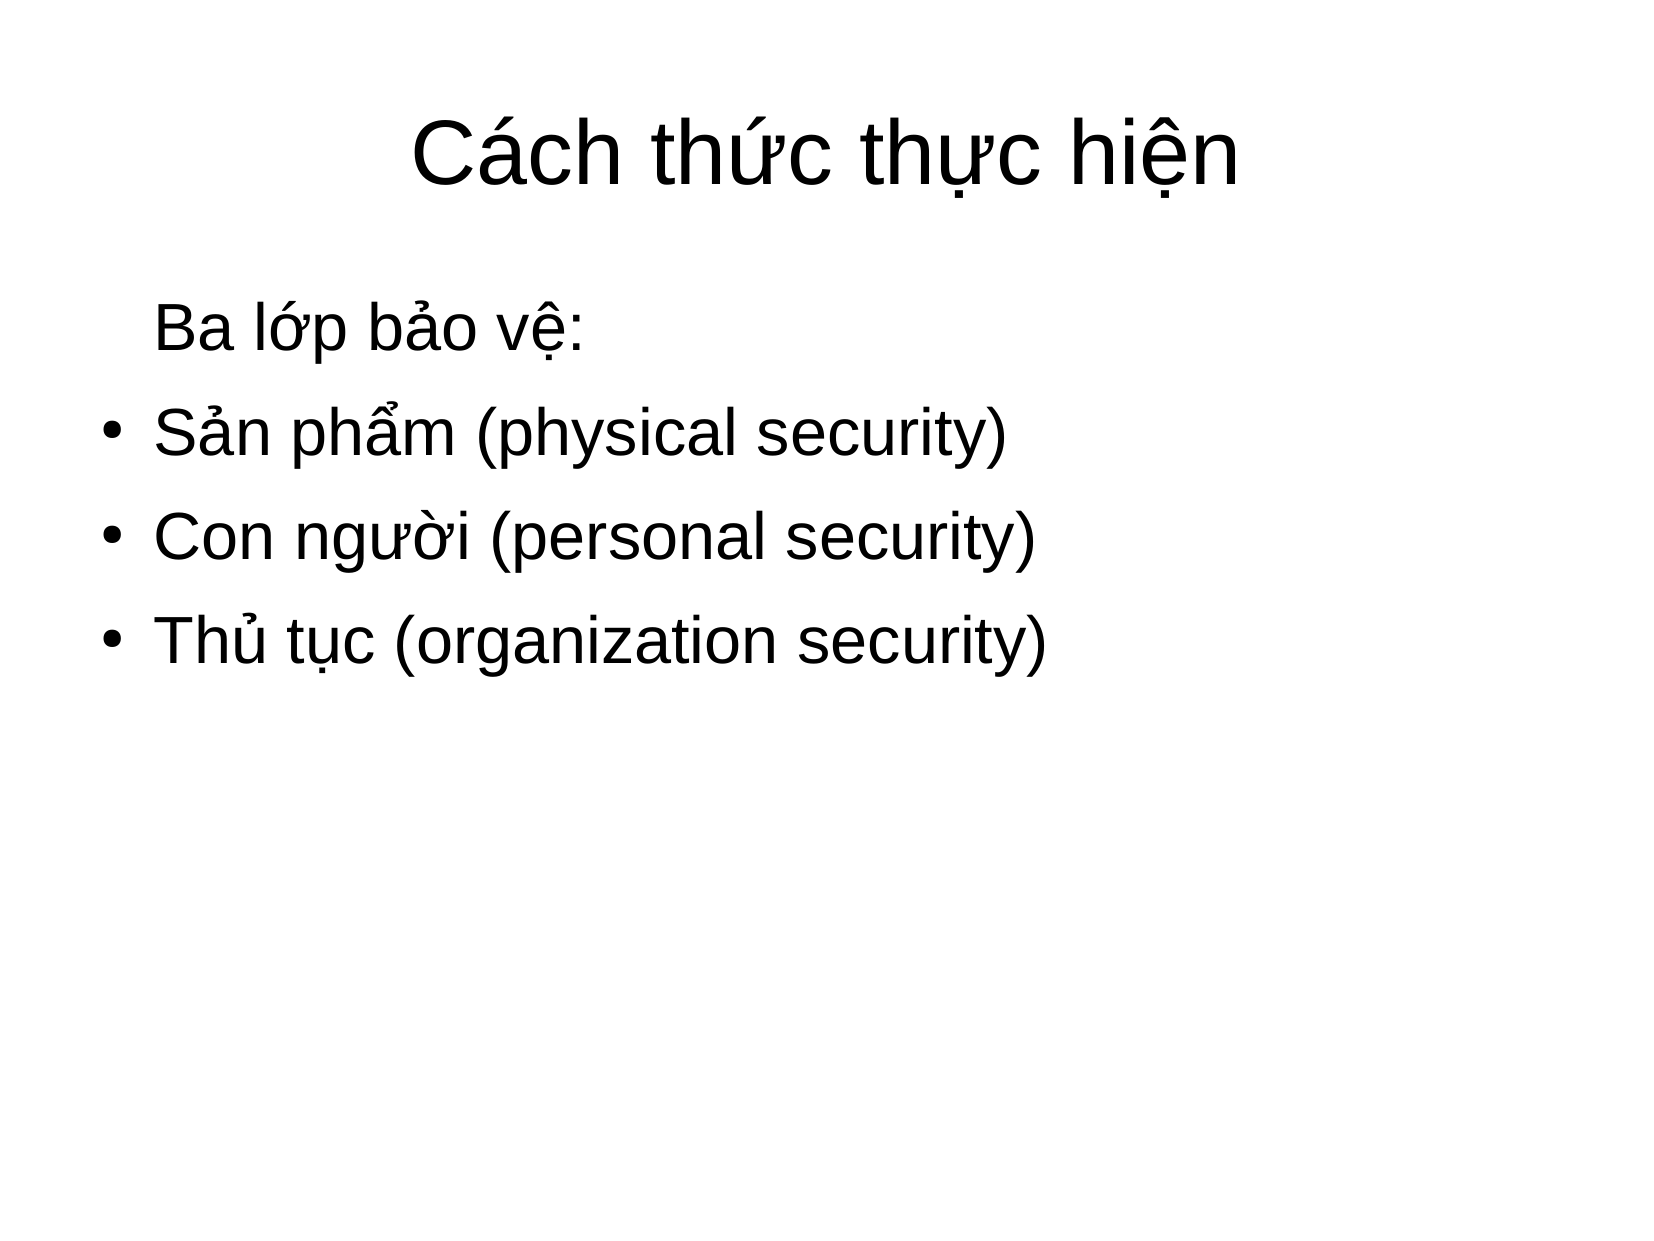

# Cách thức thực hiện
Ba lớp bảo vệ:
Sản phẩm (physical security)
Con người (personal security)
Thủ tục (organization security)